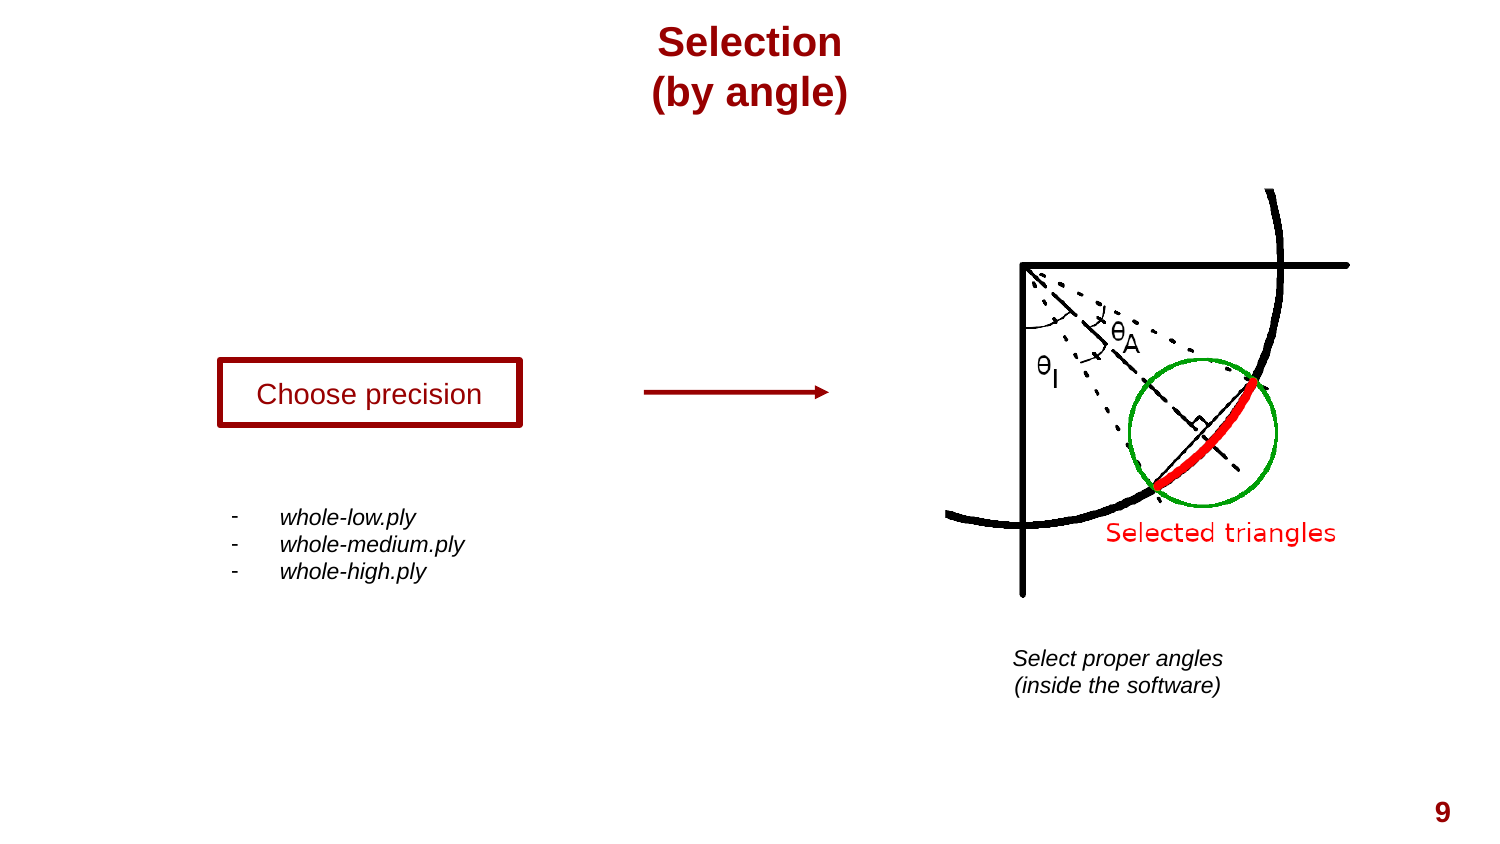

Selection
(by angle)
Choose precision
whole-low.ply
whole-medium.ply
whole-high.ply
Select proper angles
(inside the software)
9